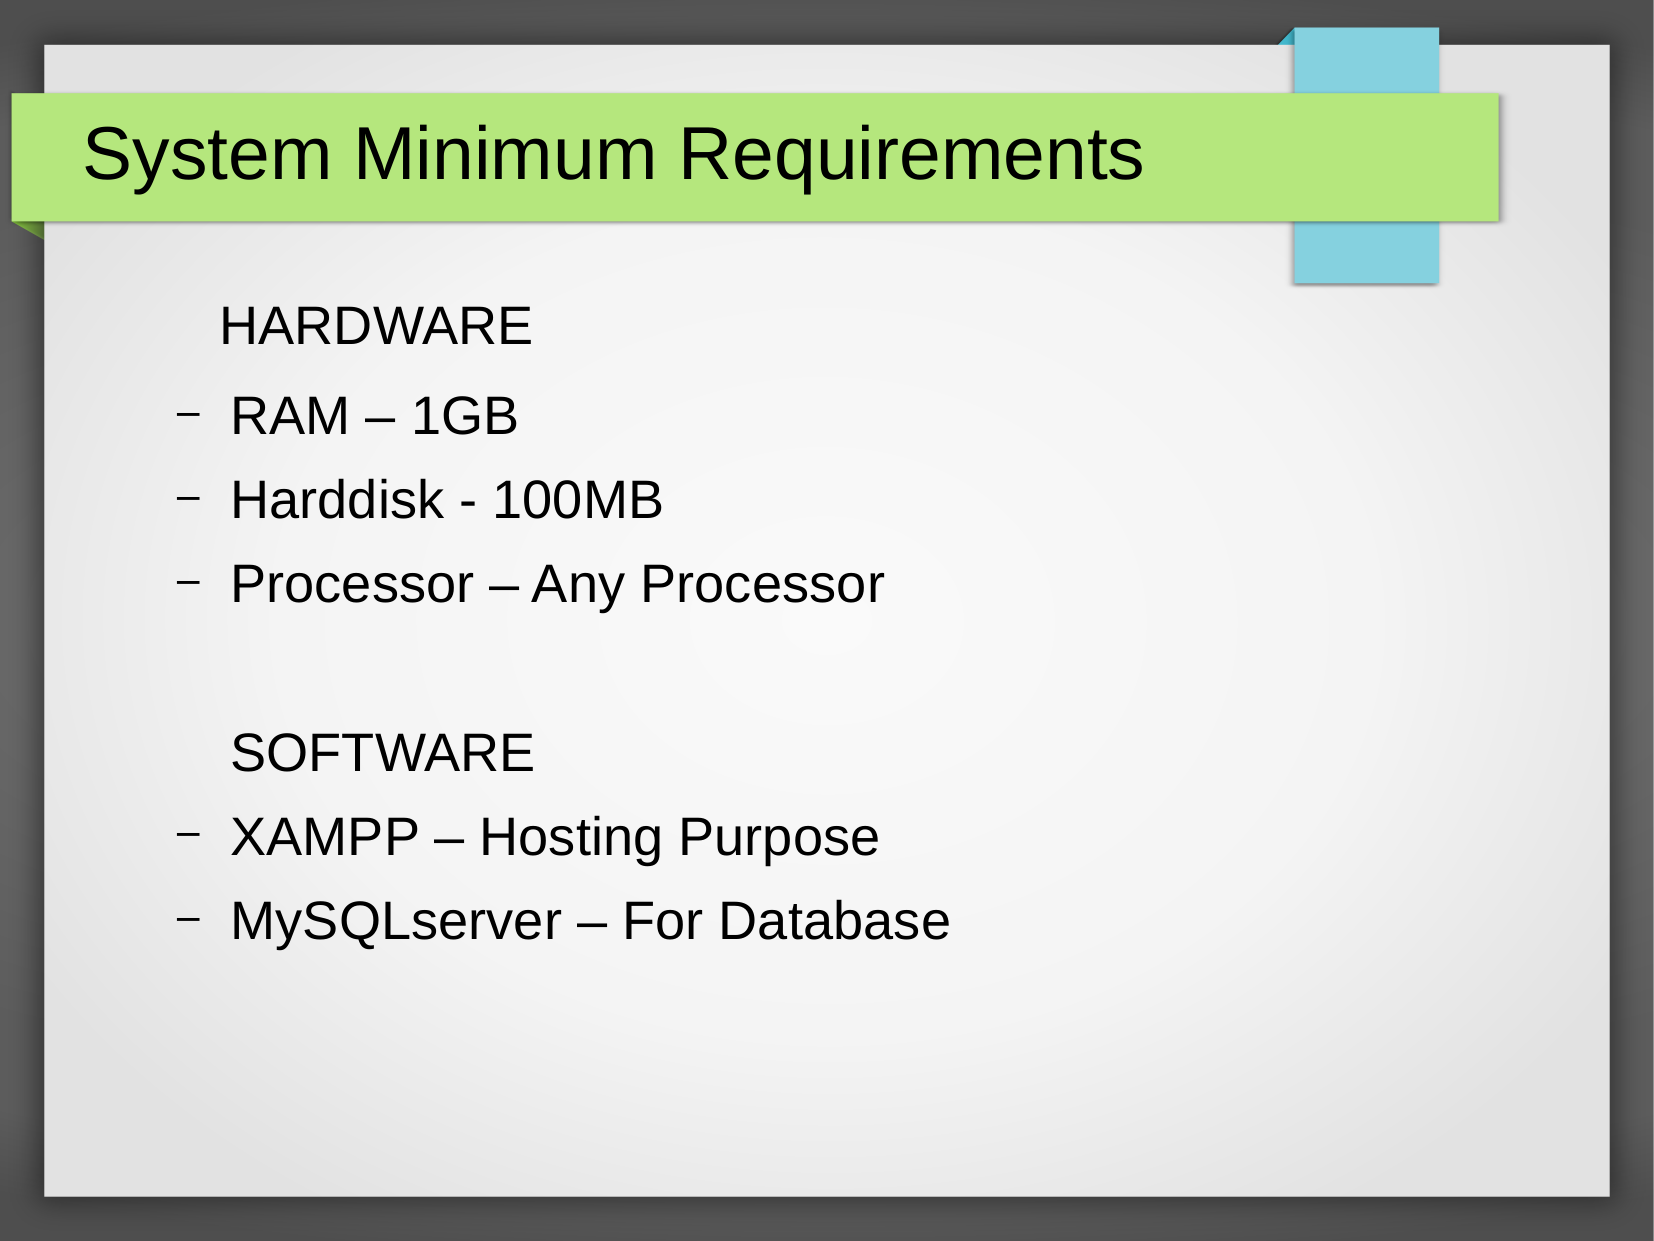

# System Minimum Requirements
 HARDWARE
RAM – 1GB
Harddisk - 100MB
Processor – Any Processor
SOFTWARE
XAMPP – Hosting Purpose
MySQLserver – For Database